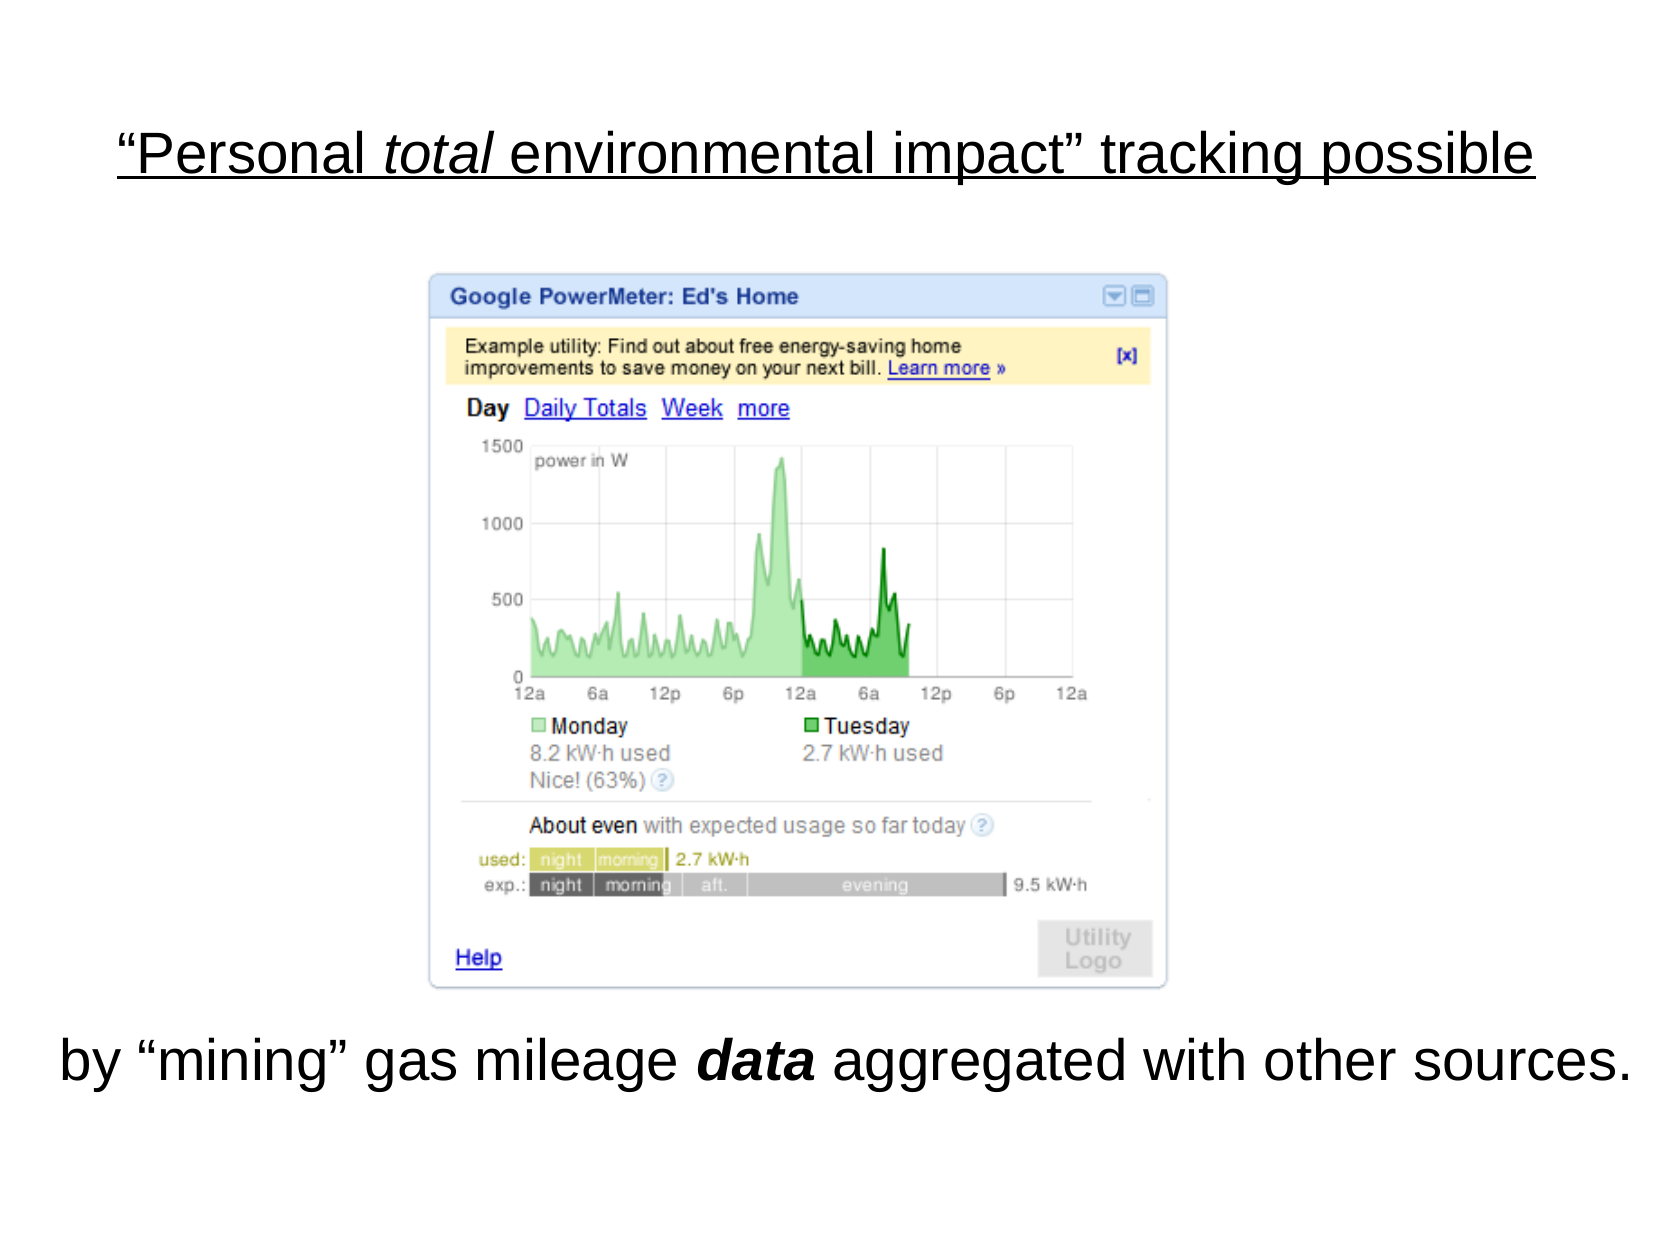

# “Personal total environmental impact” tracking possible
by “mining” gas mileage data aggregated with other sources.